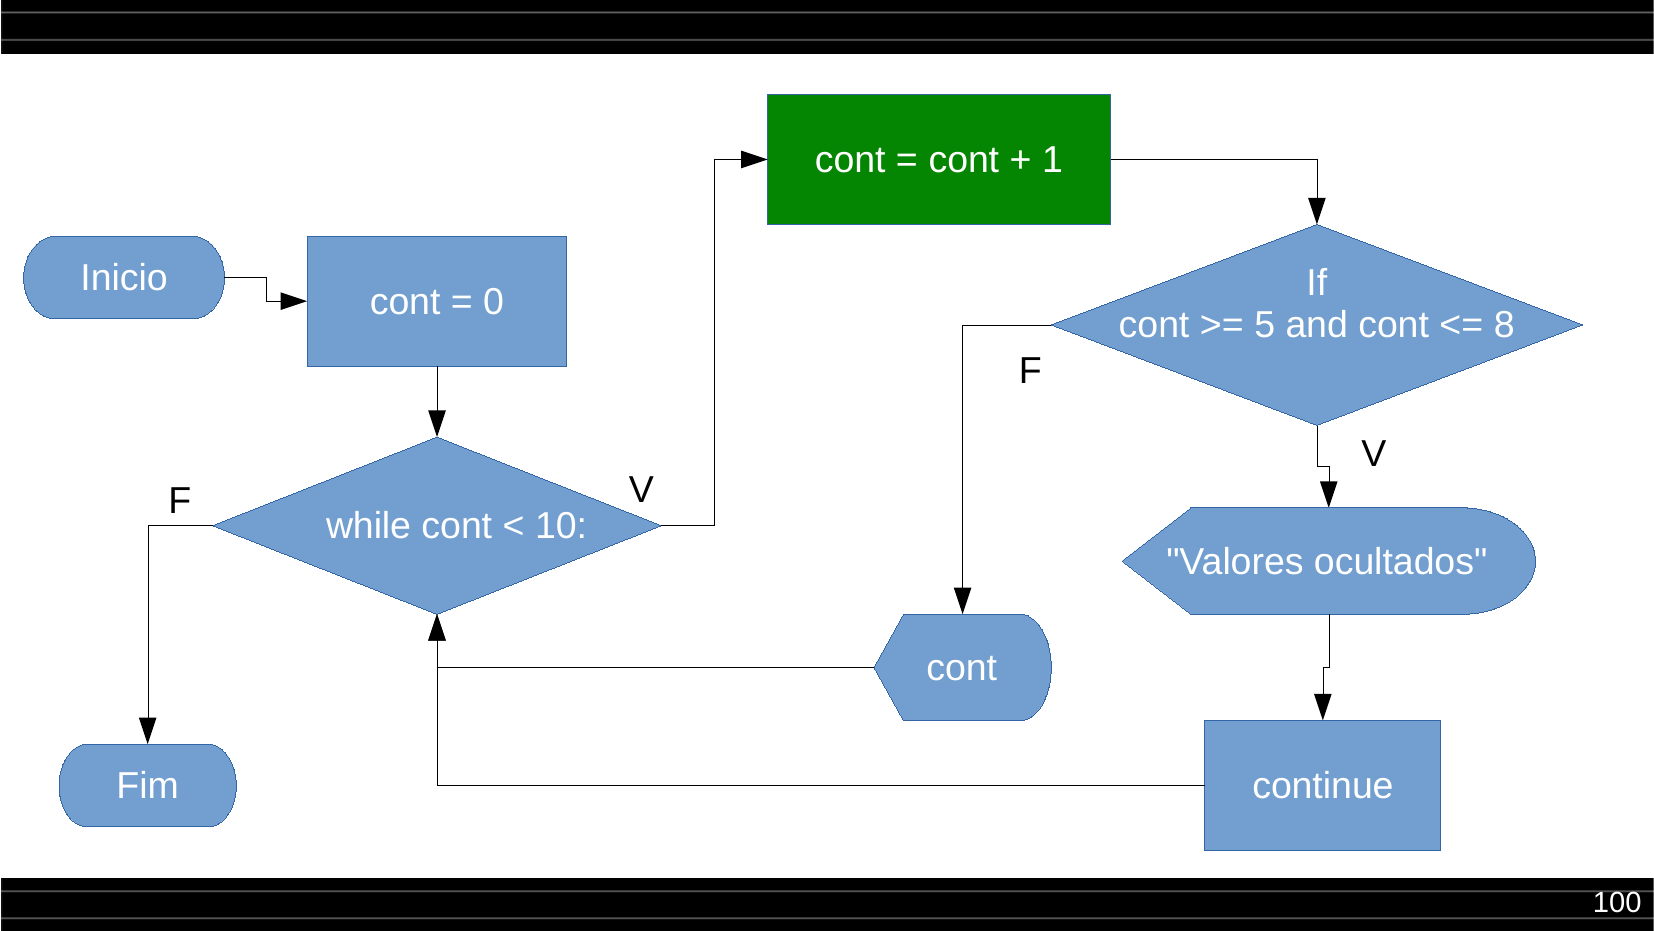

#
cont = cont + 1
If
cont >= 5 and cont <= 8
Inicio
cont = 0
F
V
while cont < 10:
V
F
"Valores ocultados"
cont
continue
Fim